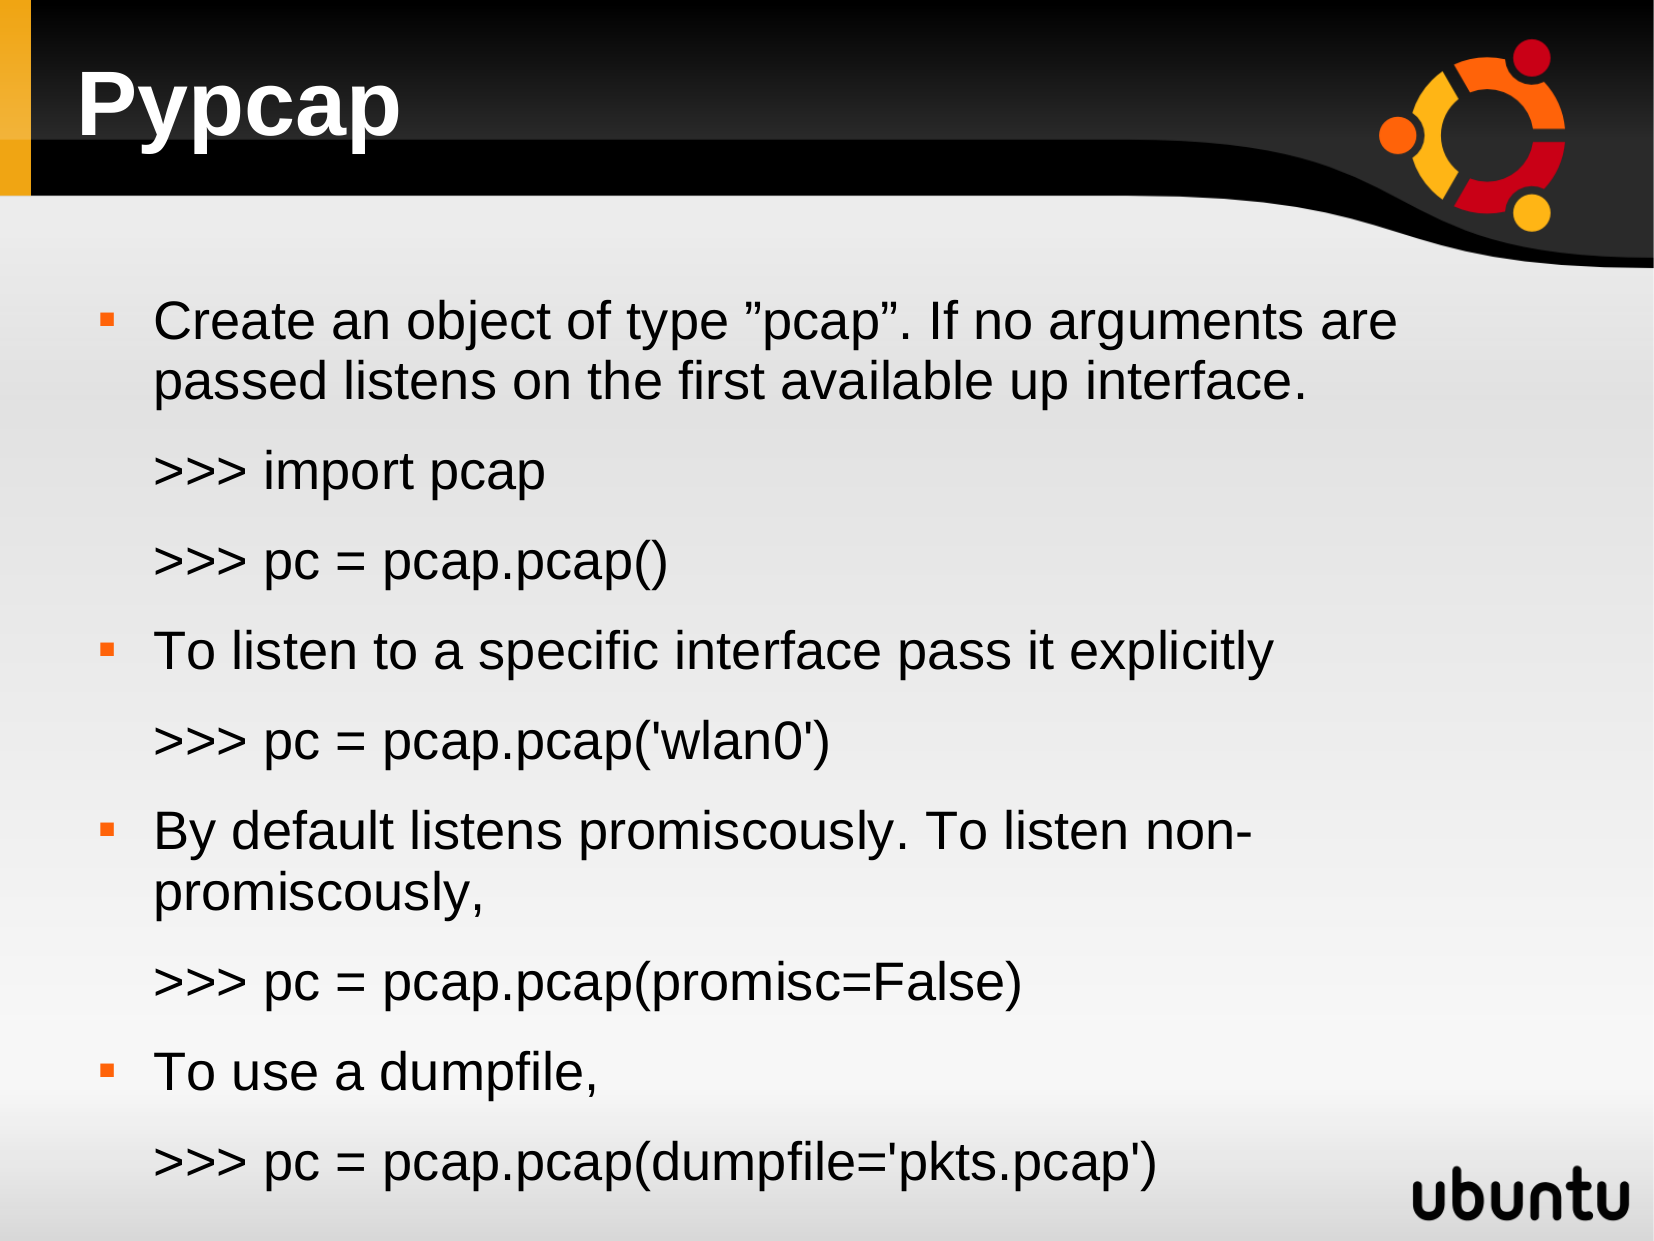

# Pypcap
Create an object of type ”pcap”. If no arguments are passed listens on the first available up interface.
>>> import pcap
>>> pc = pcap.pcap()
To listen to a specific interface pass it explicitly
>>> pc = pcap.pcap('wlan0')
By default listens promiscously. To listen non-promiscously,
>>> pc = pcap.pcap(promisc=False)
To use a dumpfile,
>>> pc = pcap.pcap(dumpfile='pkts.pcap')